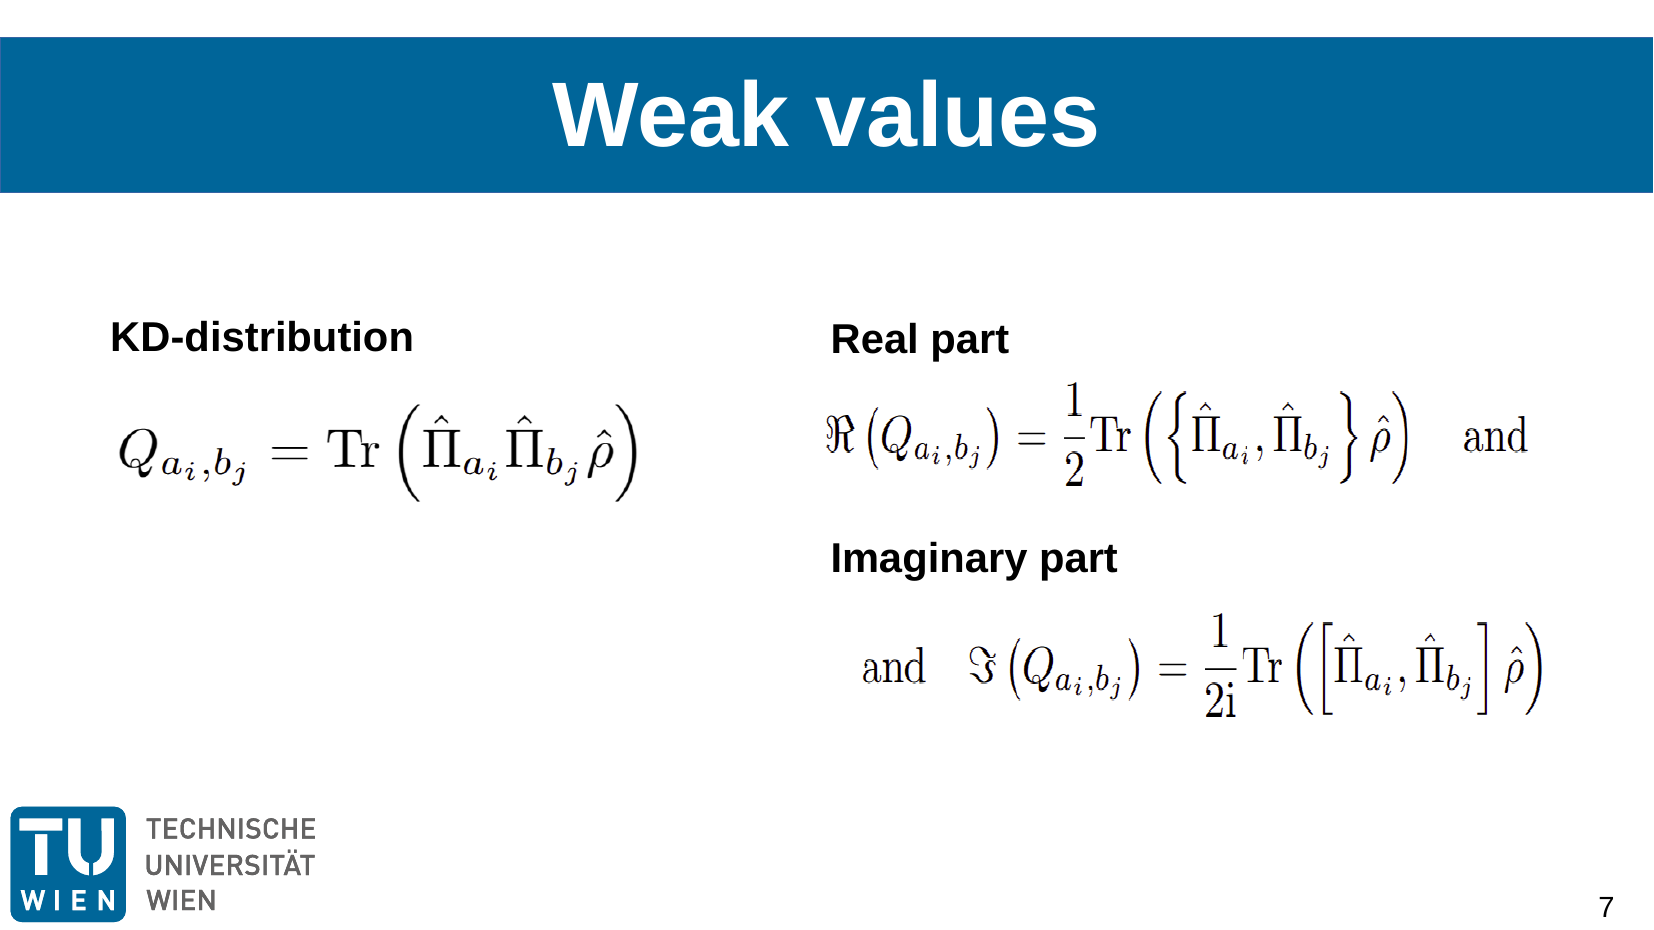

# Weak values
KD-distribution
Real part
Imaginary part